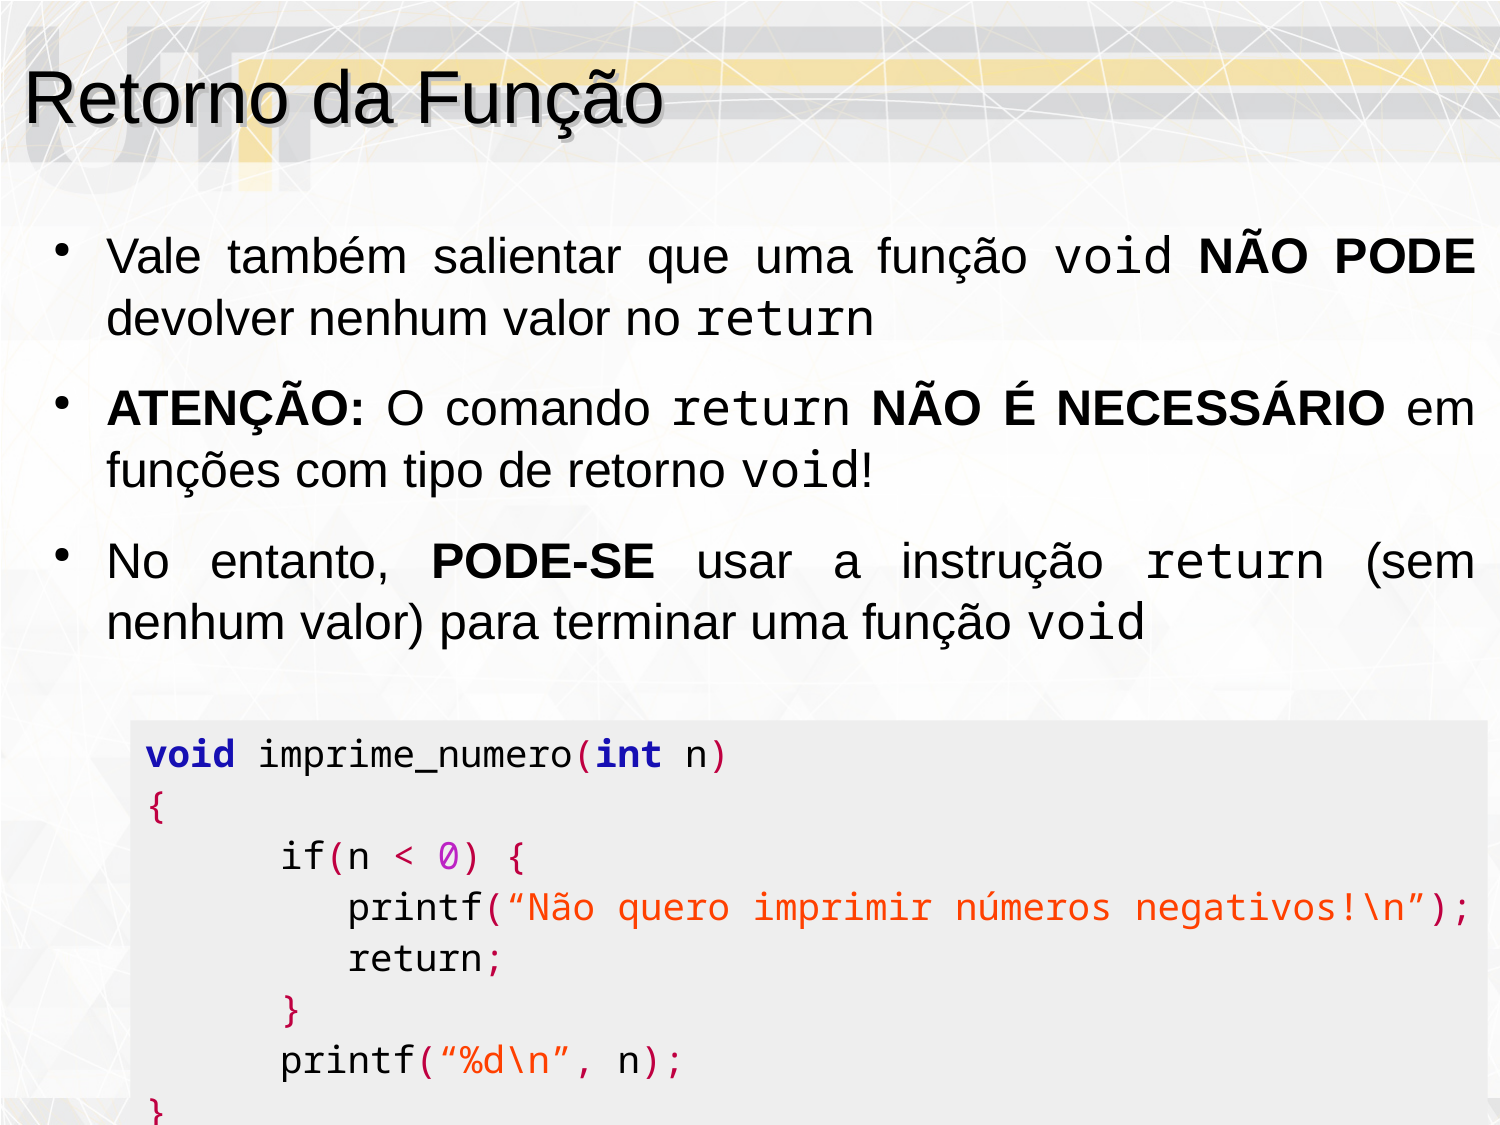

# Retorno da Função
Vale também salientar que uma função void NÃO PODE devolver nenhum valor no return
ATENÇÃO: O comando return NÃO É NECESSÁRIO em funções com tipo de retorno void!
No entanto, PODE-SE usar a instrução return (sem nenhum valor) para terminar uma função void
void imprime_numero(int n)
{
 if(n < 0) {
 printf(“Não quero imprimir números negativos!\n”);
 return;
 }
 printf(“%d\n”, n);
}